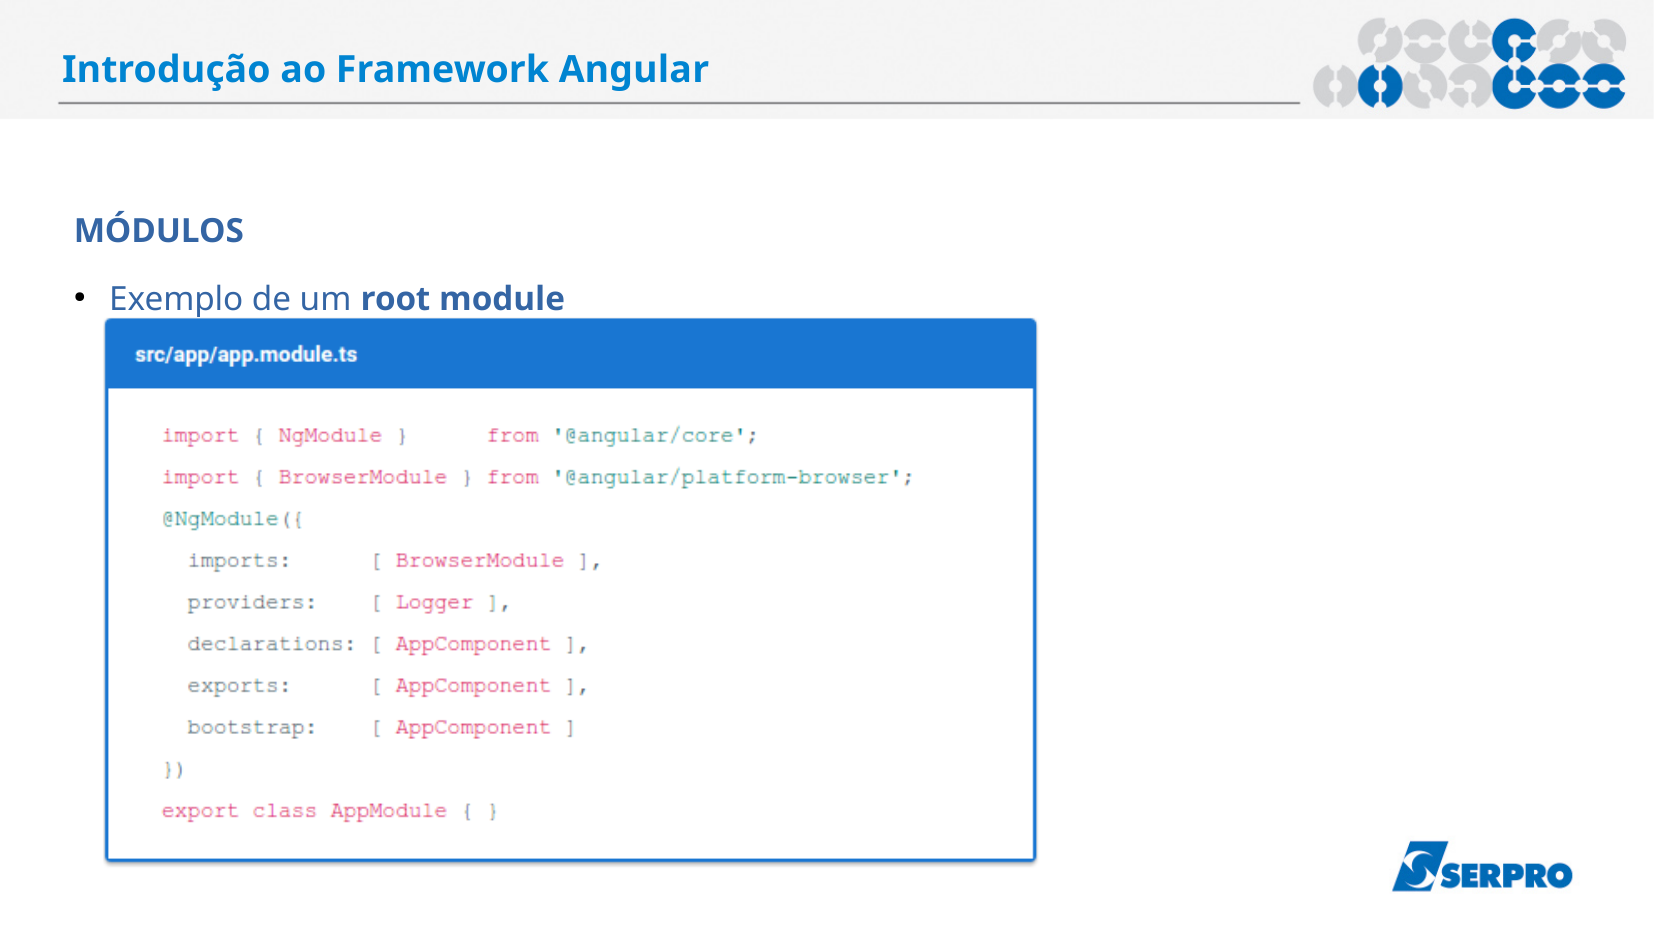

Introdução ao Framework Angular
MÓDULOS
Exemplo de um root module